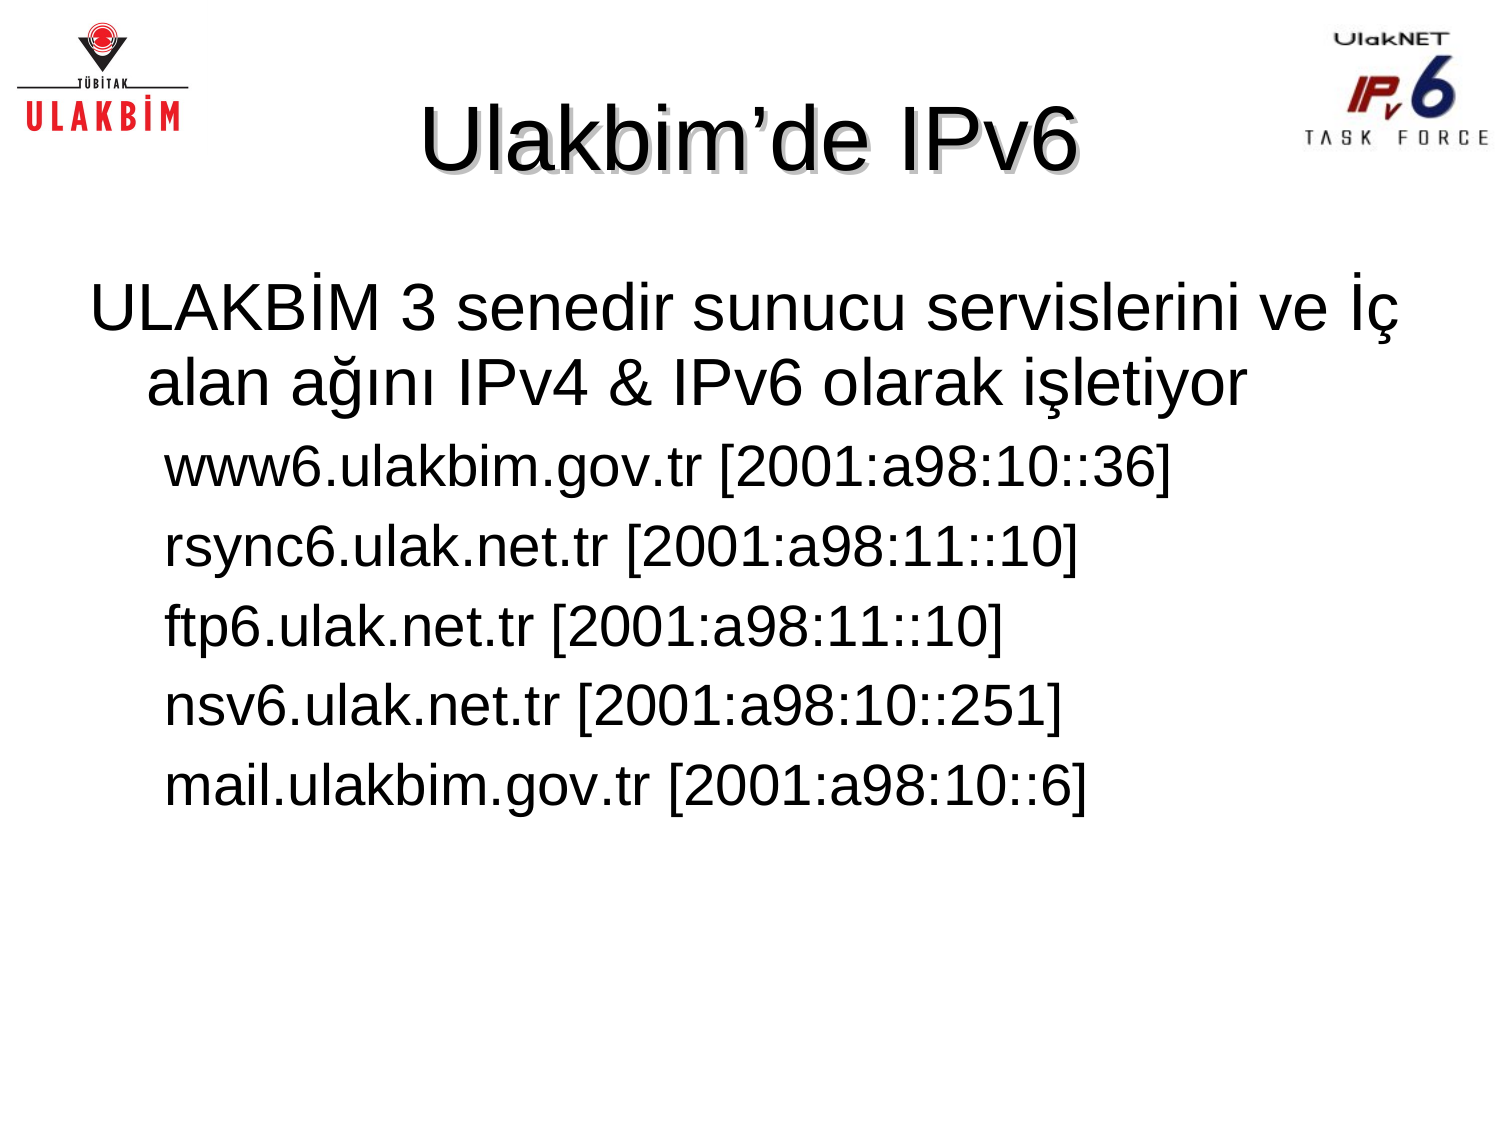

# Ulakbim’de IPv6
ULAKBİM 3 senedir sunucu servislerini ve İç alan ağını IPv4 & IPv6 olarak işletiyor
www6.ulakbim.gov.tr [2001:a98:10::36]
rsync6.ulak.net.tr [2001:a98:11::10]
ftp6.ulak.net.tr [2001:a98:11::10]
nsv6.ulak.net.tr [2001:a98:10::251]
mail.ulakbim.gov.tr [2001:a98:10::6]